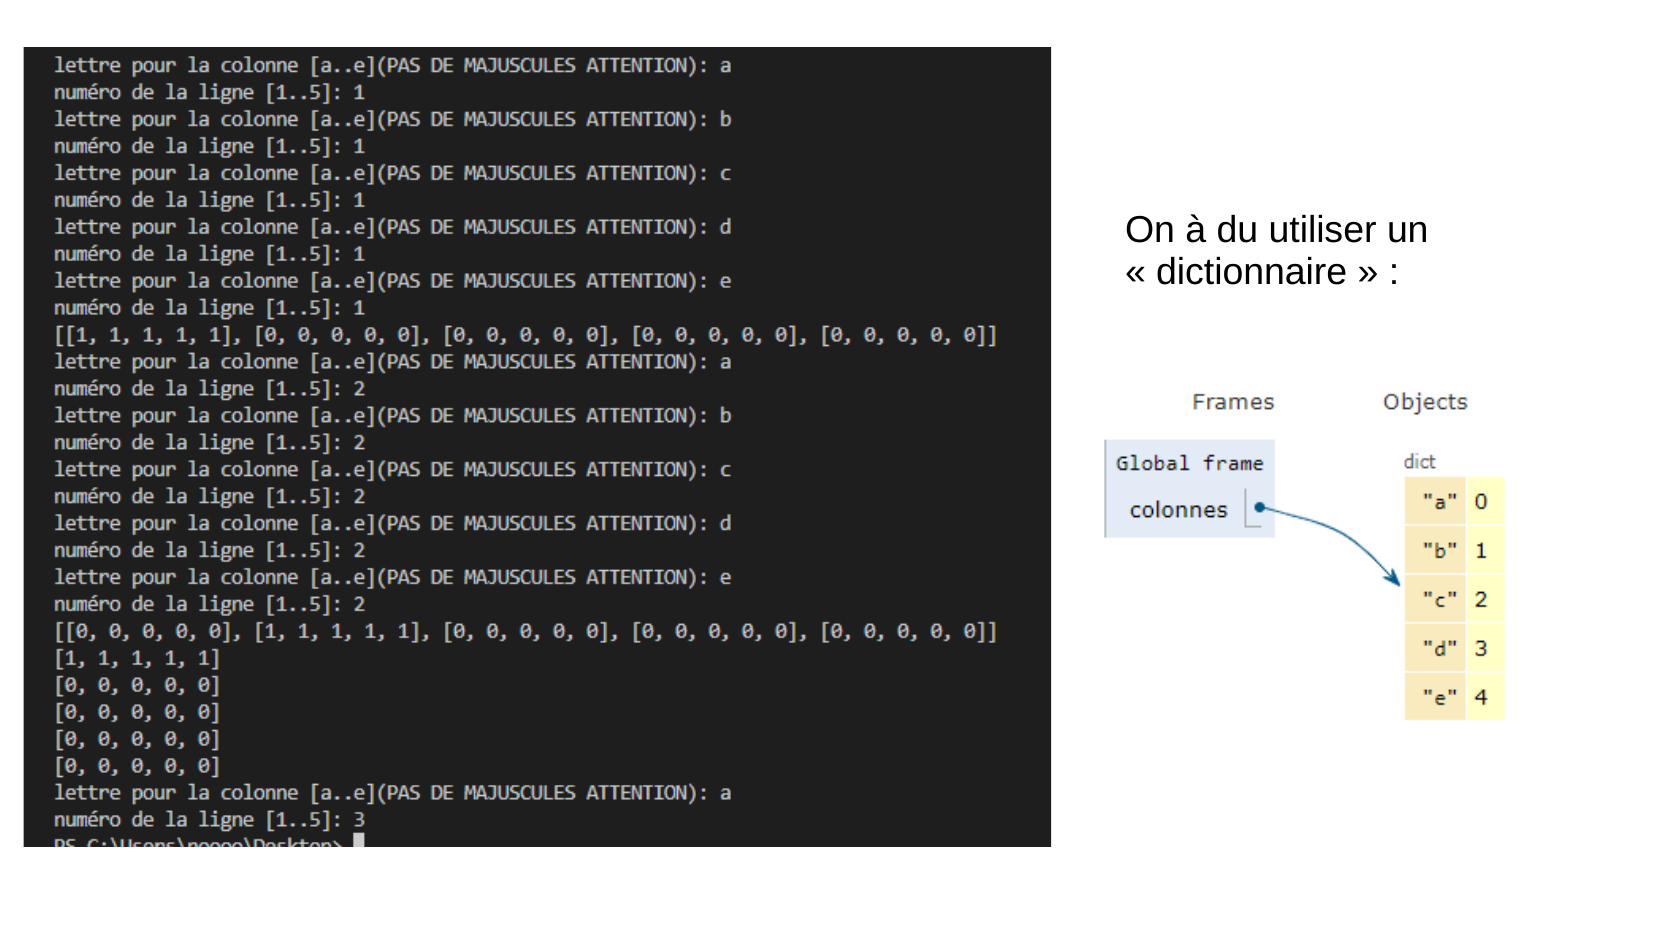

#
On à du utiliser un « dictionnaire » :